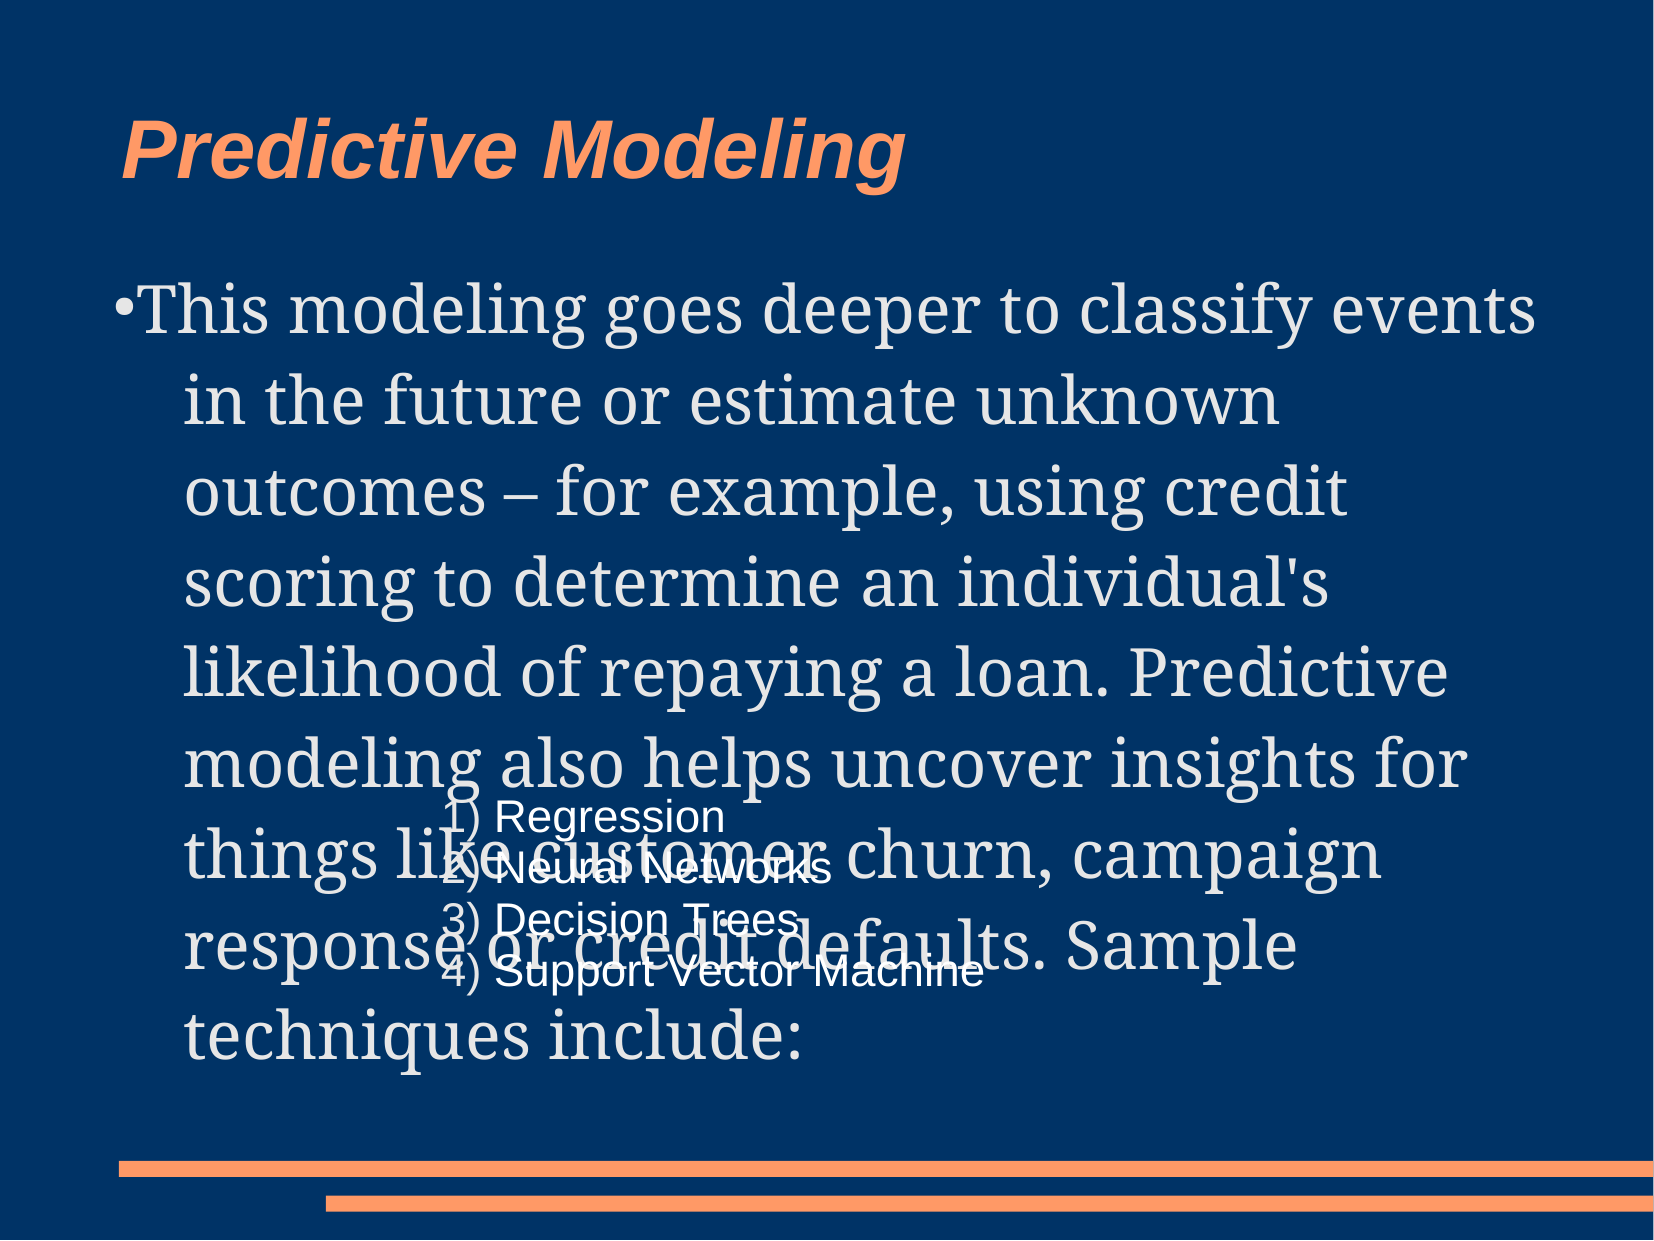

# Predictive Modeling
This modeling goes deeper to classify events in the future or estimate unknown outcomes – for example, using credit scoring to determine an individual's likelihood of repaying a loan. Predictive modeling also helps uncover insights for things like customer churn, campaign response or credit defaults. Sample techniques include:
Regression
Neural Networks
Decision Trees
Support Vector Machine